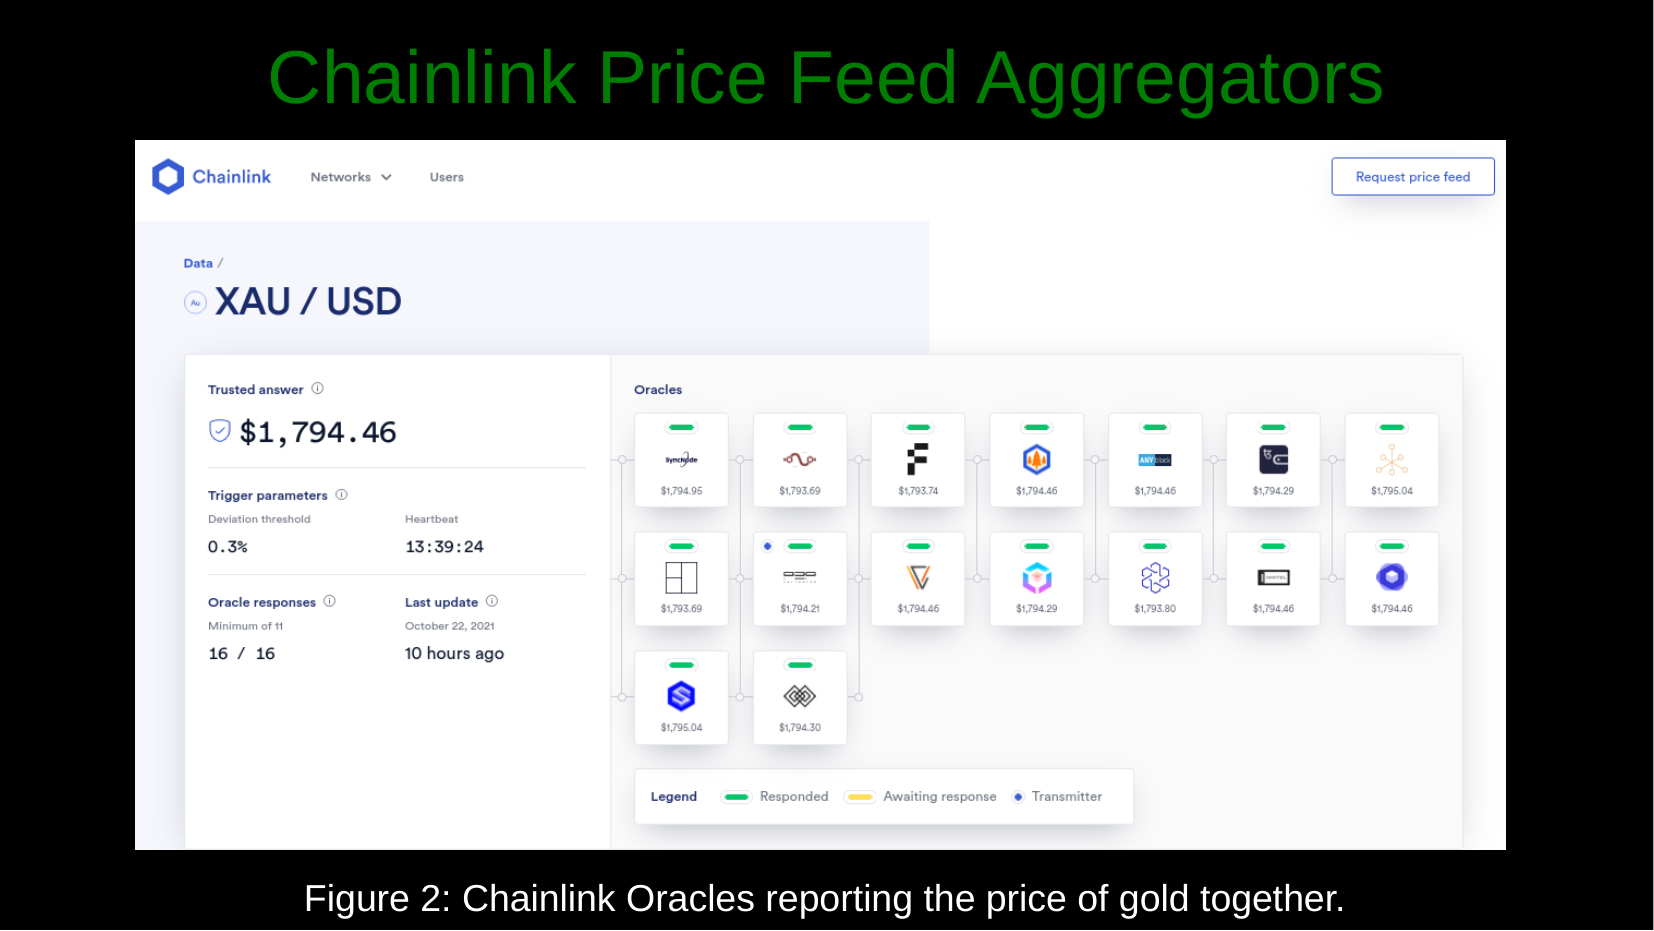

# Chainlink Price Feed Aggregators
Figure 2: Chainlink Oracles reporting the price of gold together.